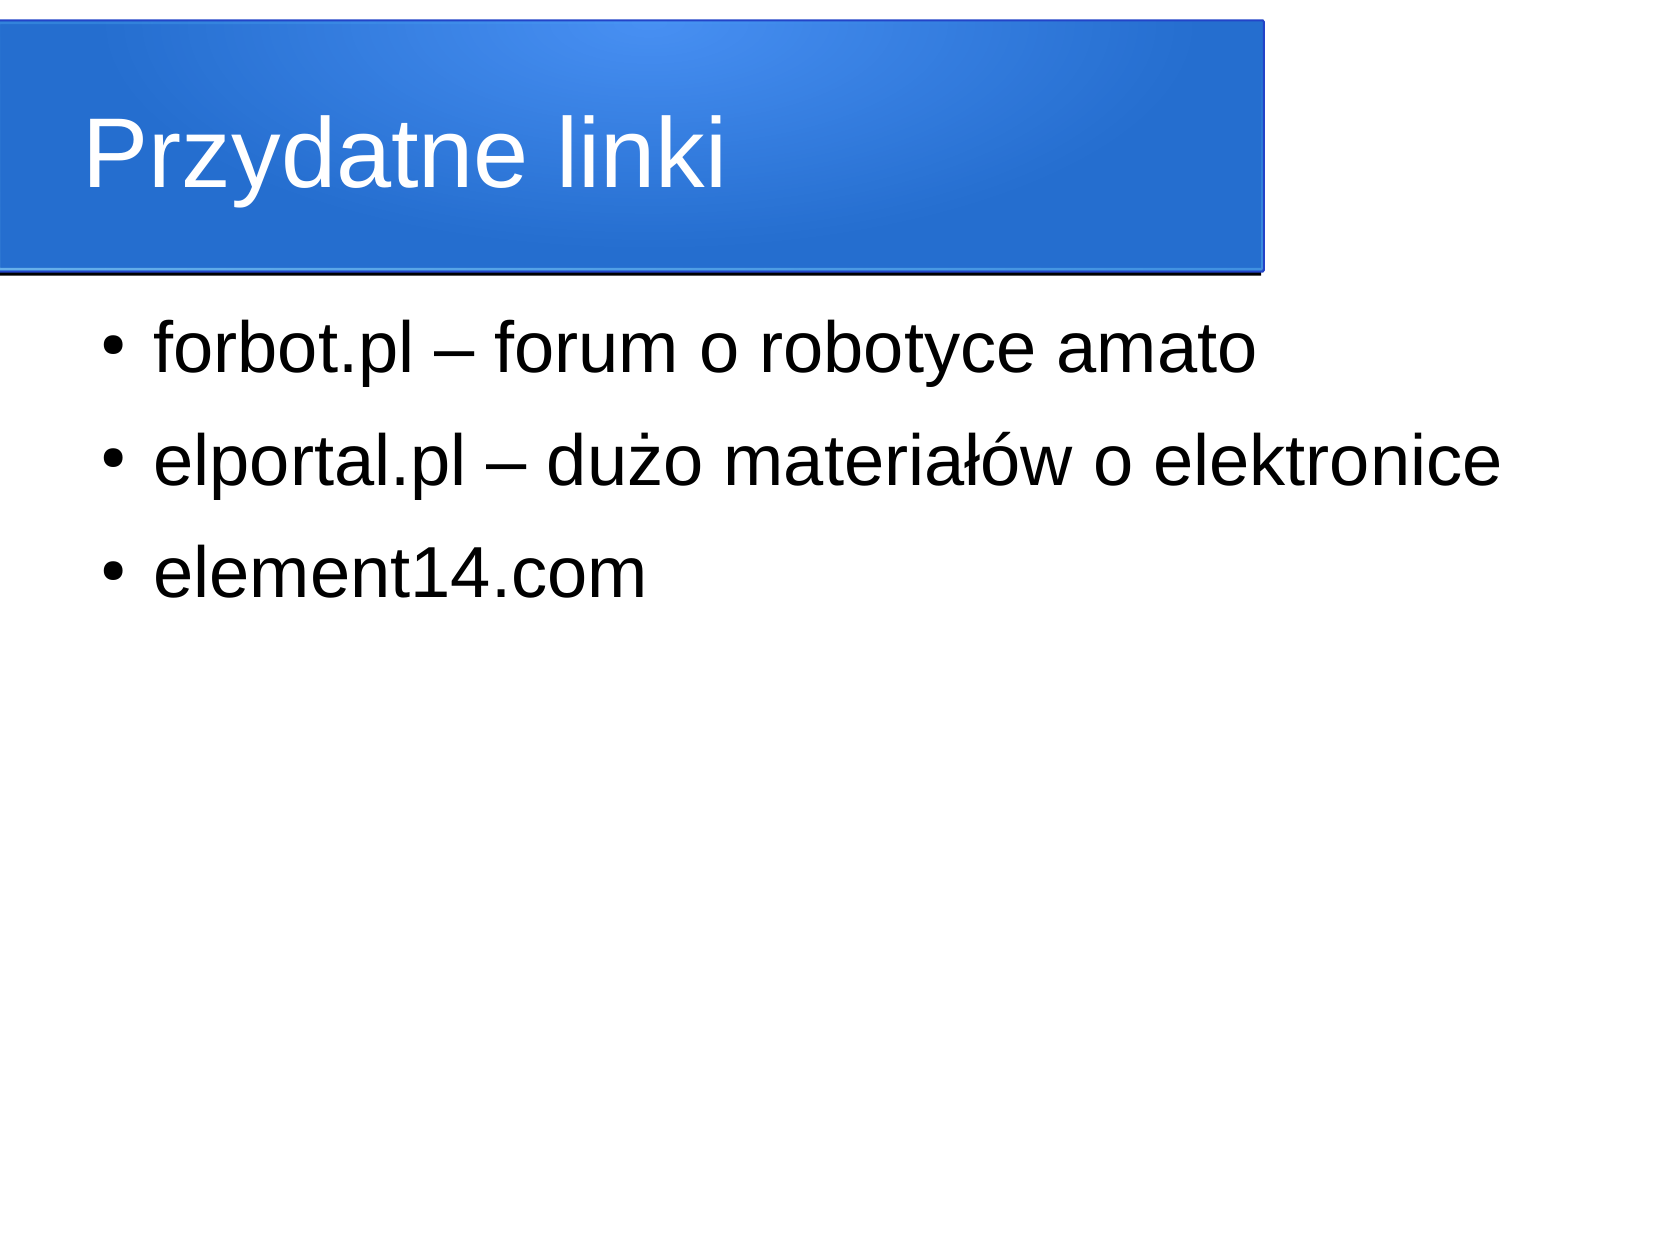

# Przydatne linki
forbot.pl – forum o robotyce amato
elportal.pl – dużo materiałów o elektronice
element14.com